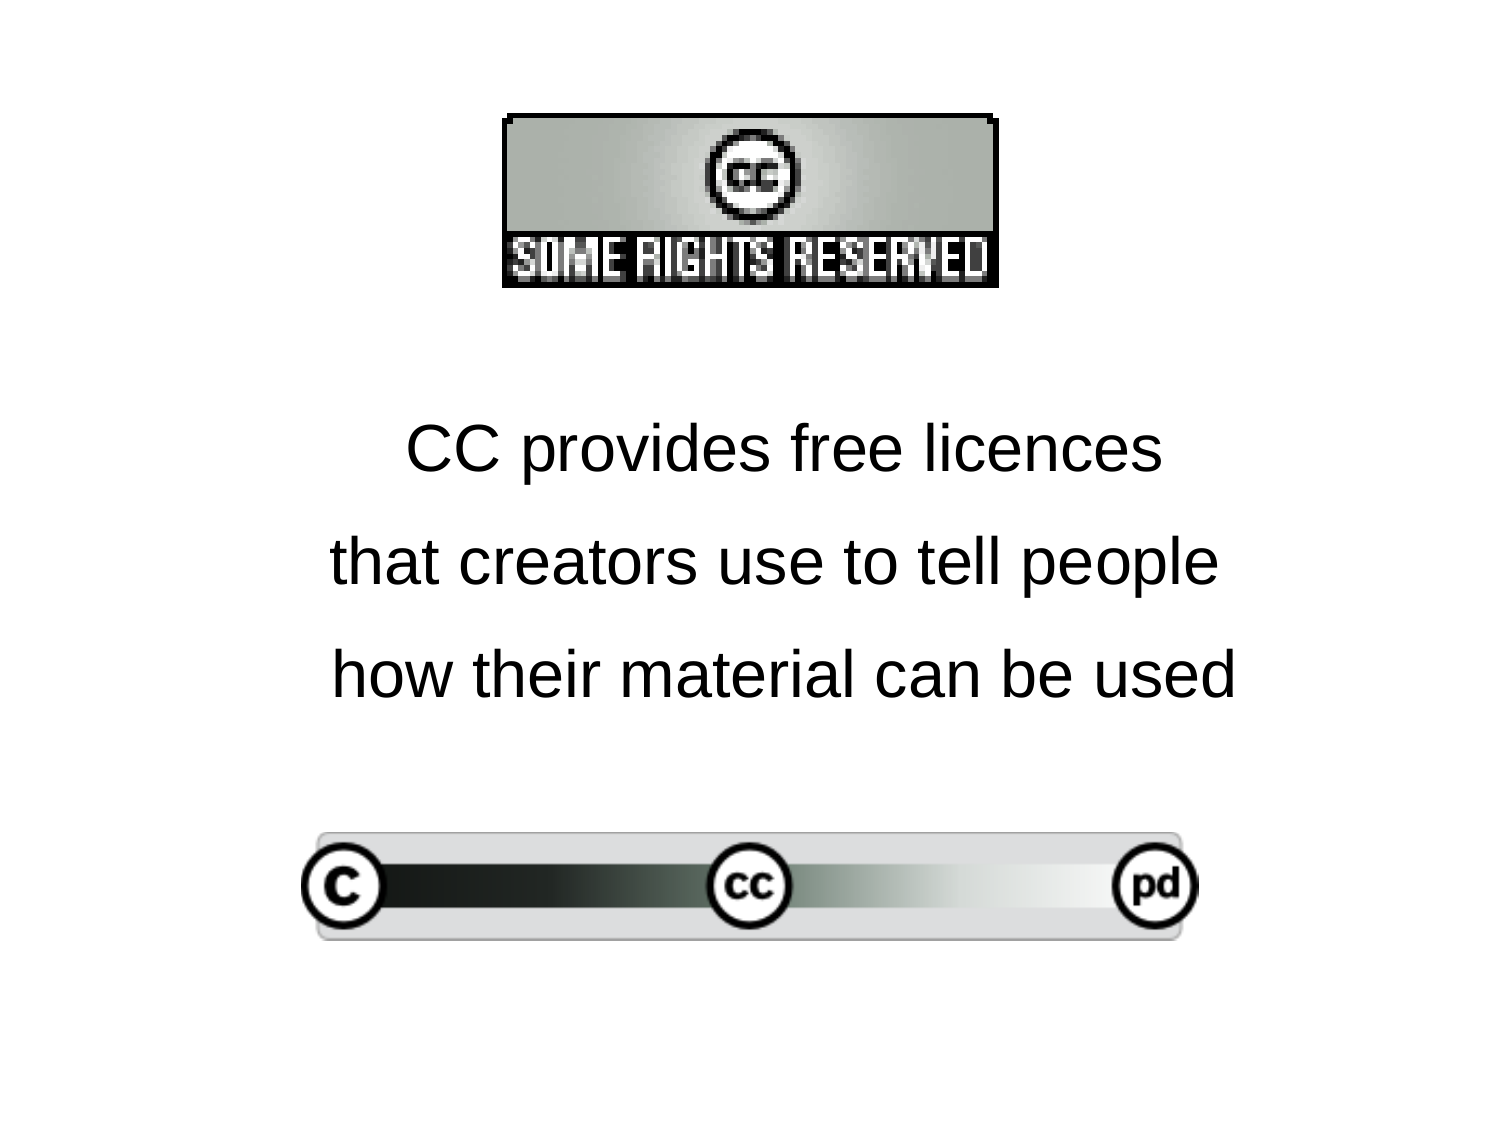

# CC provides free licences
that creators use to tell people
how their material can be used